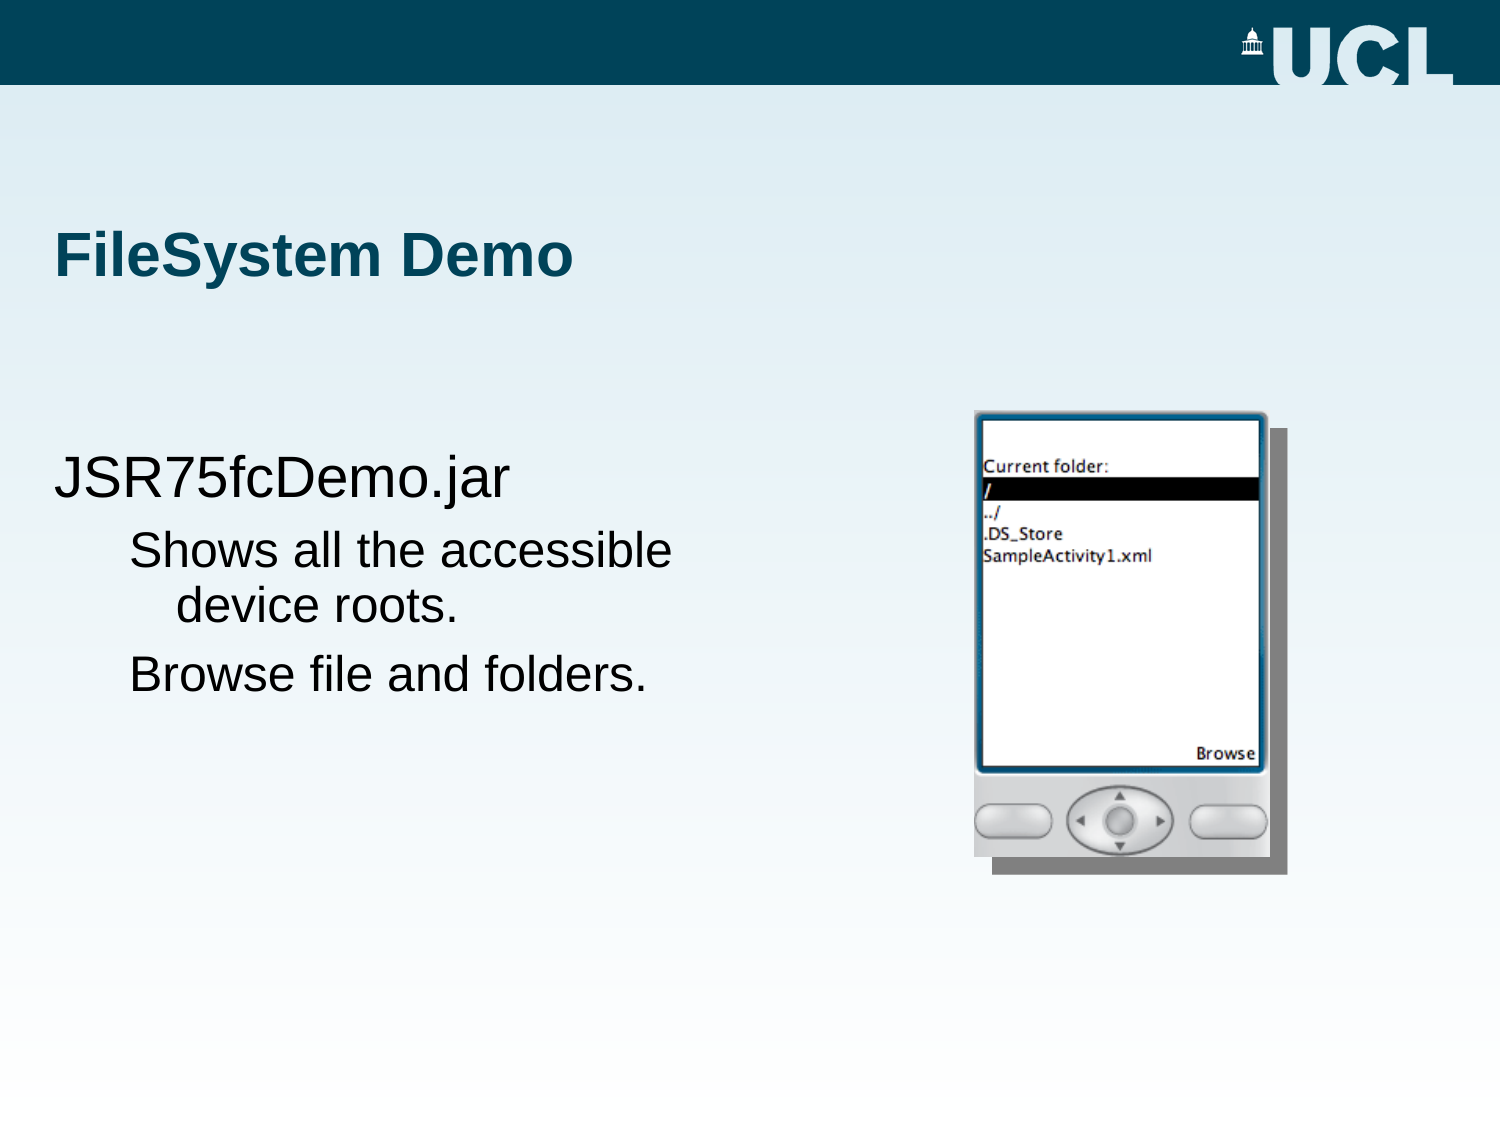

# FileSystem Demo
JSR75fcDemo.jar
Shows all the accessible device roots.
Browse file and folders.